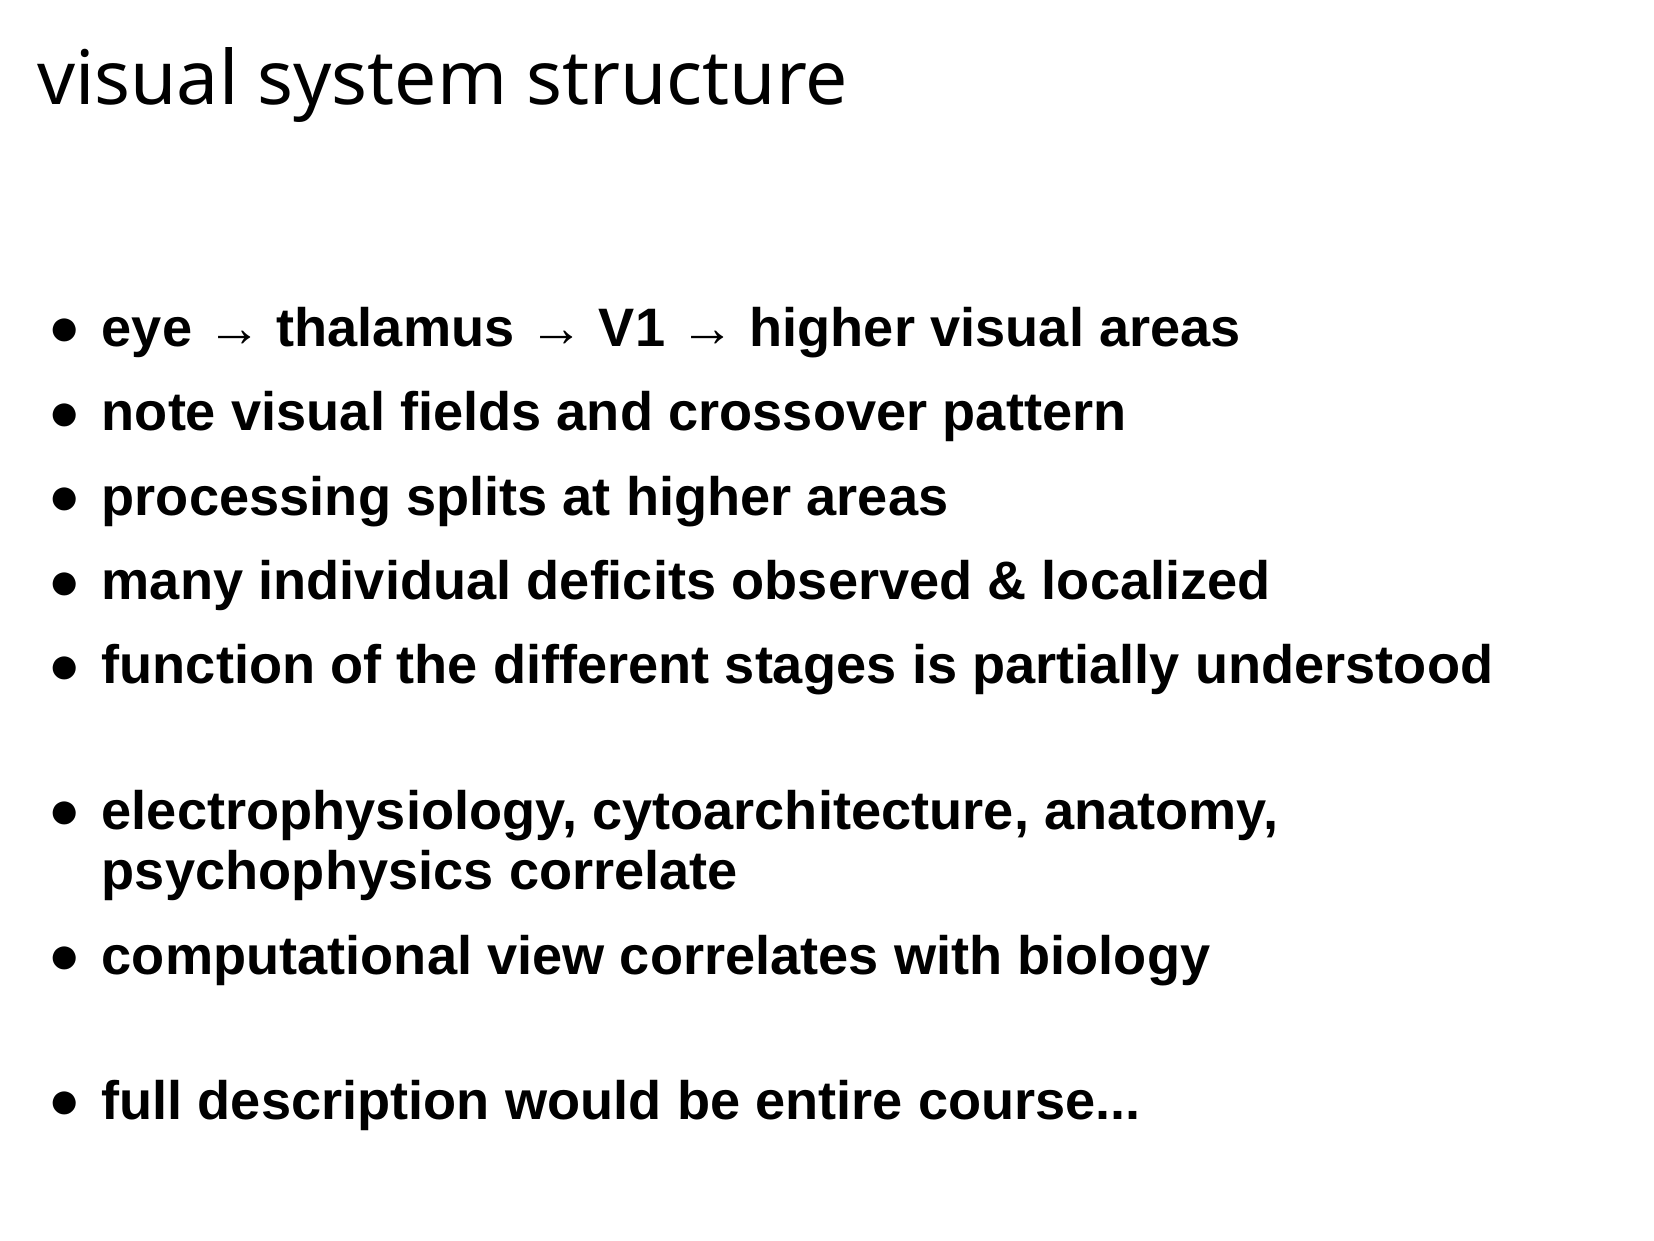

# visual system structure
eye → thalamus → V1 → higher visual areas
note visual fields and crossover pattern
processing splits at higher areas
many individual deficits observed & localized
function of the different stages is partially understood
electrophysiology, cytoarchitecture, anatomy, psychophysics correlate
computational view correlates with biology
full description would be entire course...